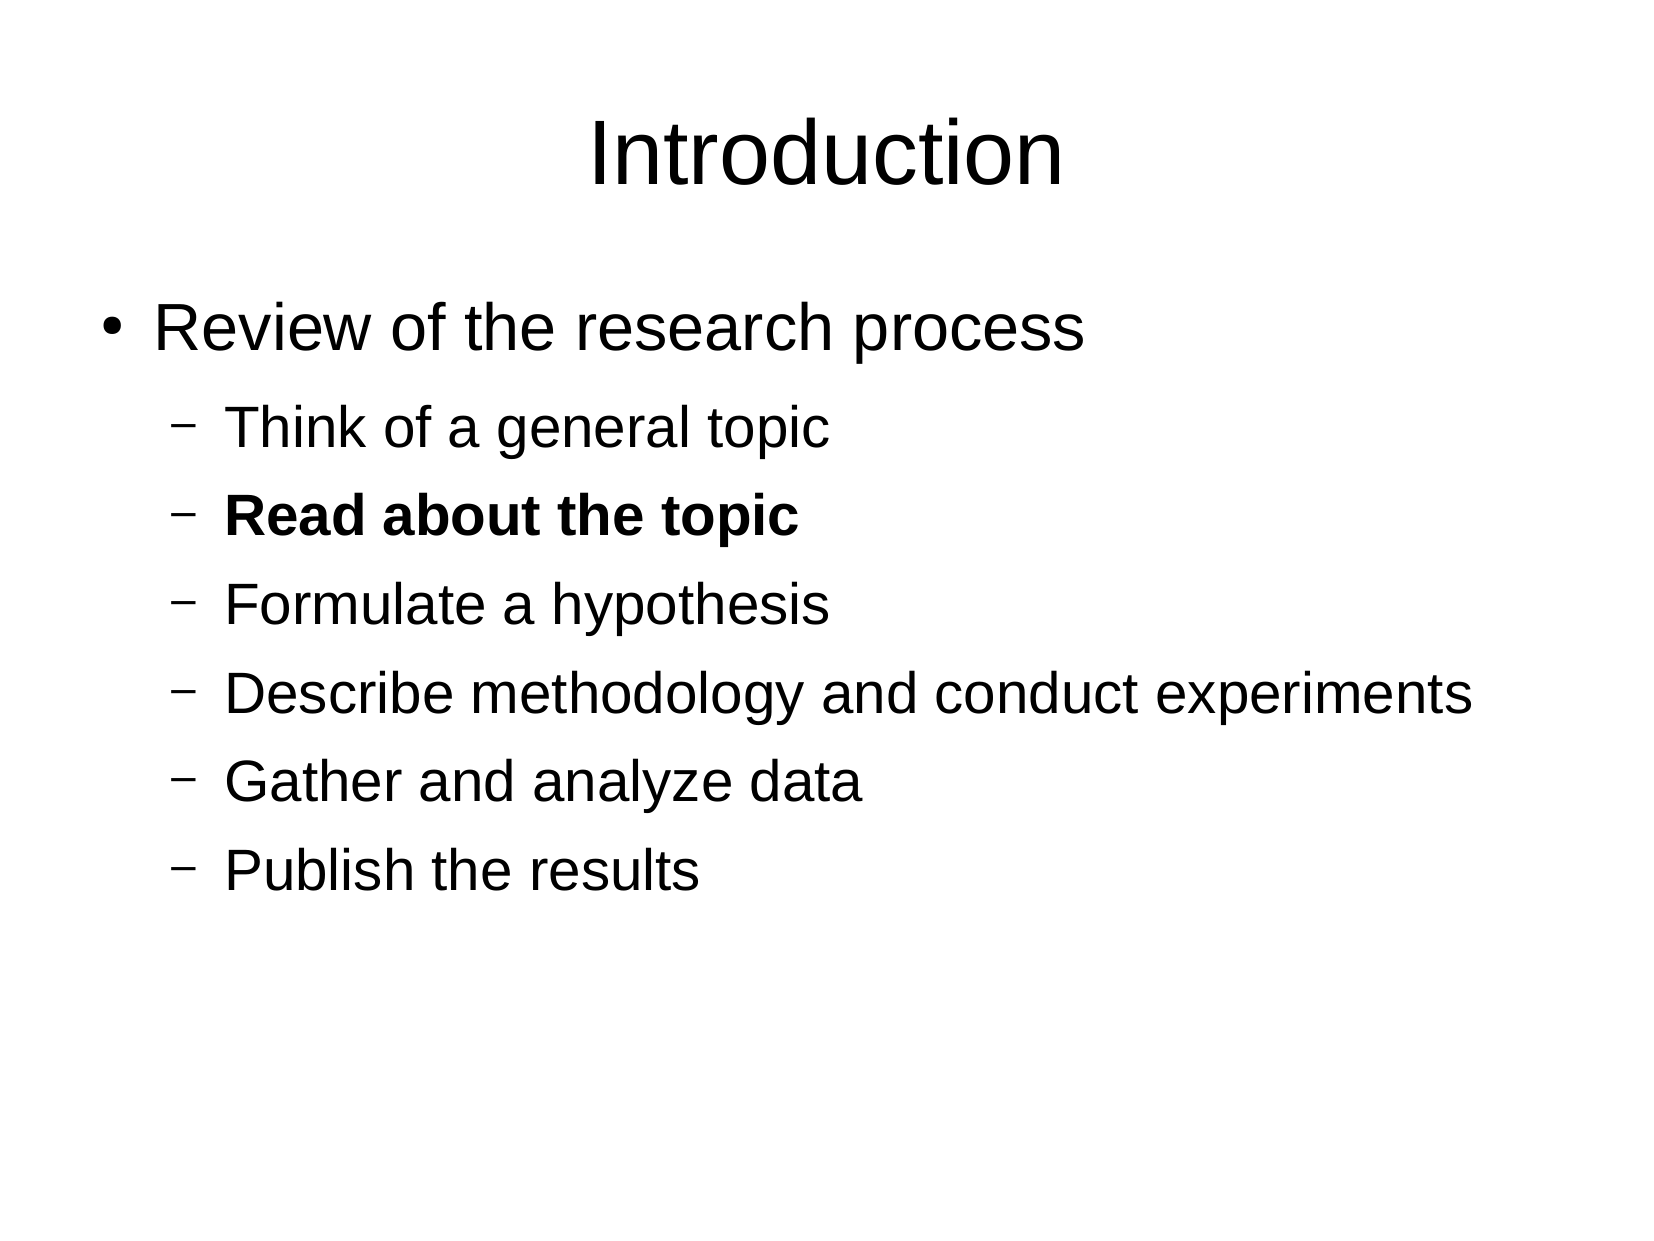

# Introduction
Review of the research process
Think of a general topic
Read about the topic
Formulate a hypothesis
Describe methodology and conduct experiments
Gather and analyze data
Publish the results